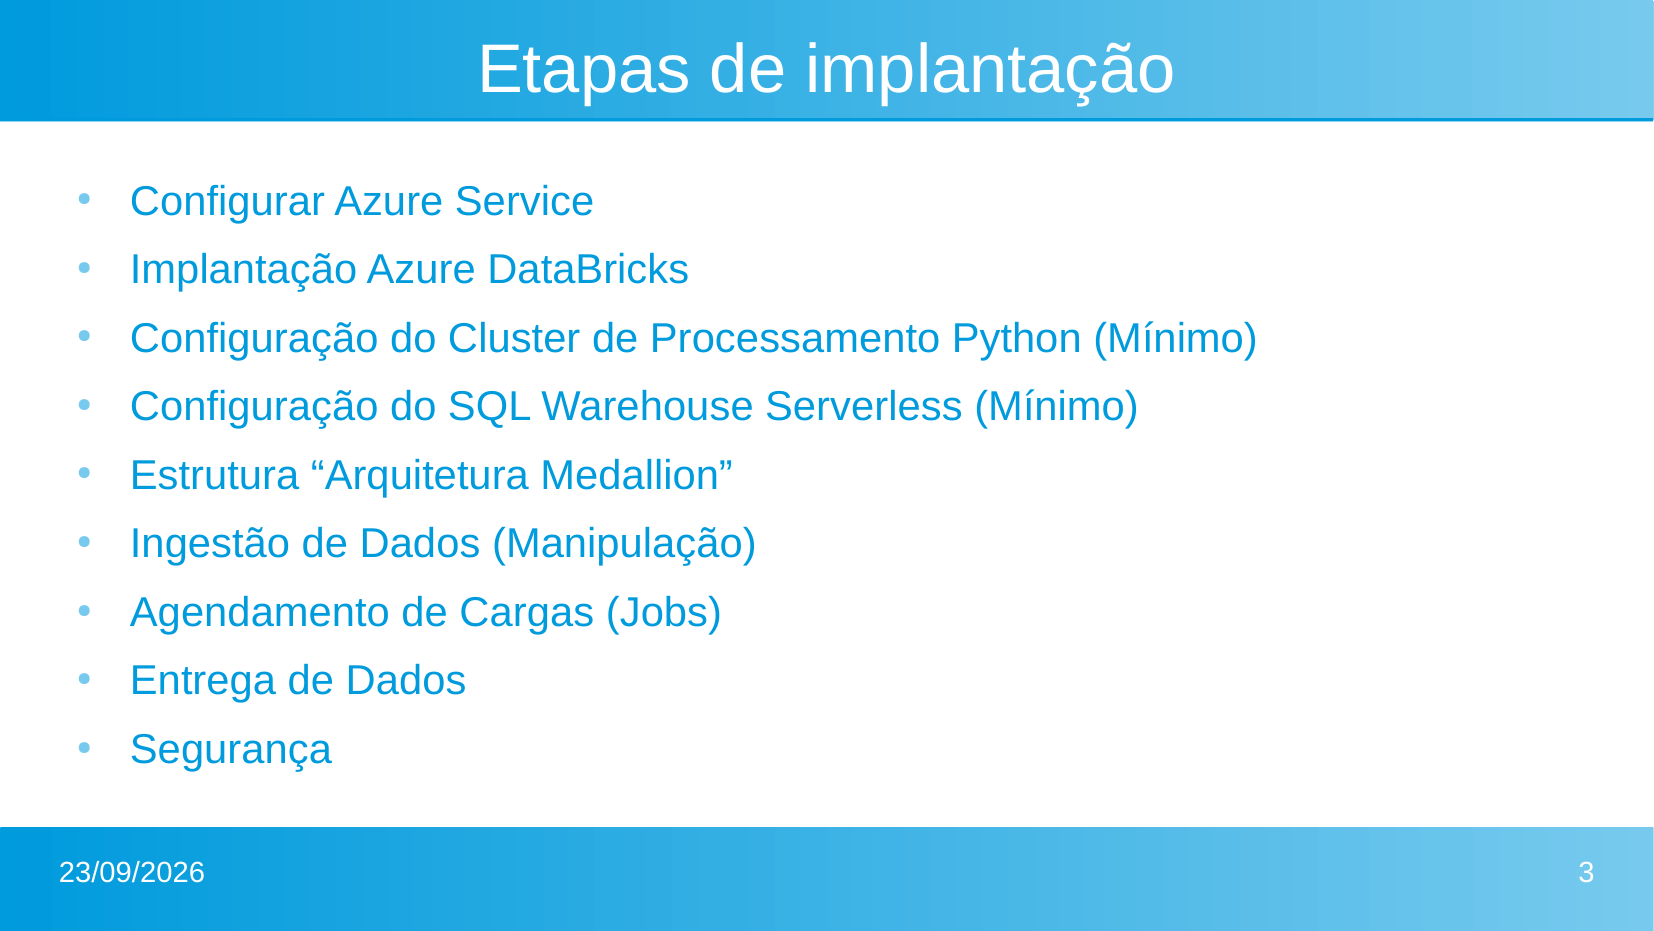

# Etapas de implantação
Configurar Azure Service
Implantação Azure DataBricks
Configuração do Cluster de Processamento Python (Mínimo)
Configuração do SQL Warehouse Serverless (Mínimo)
Estrutura “Arquitetura Medallion”
Ingestão de Dados (Manipulação)
Agendamento de Cargas (Jobs)
Entrega de Dados
Segurança
3